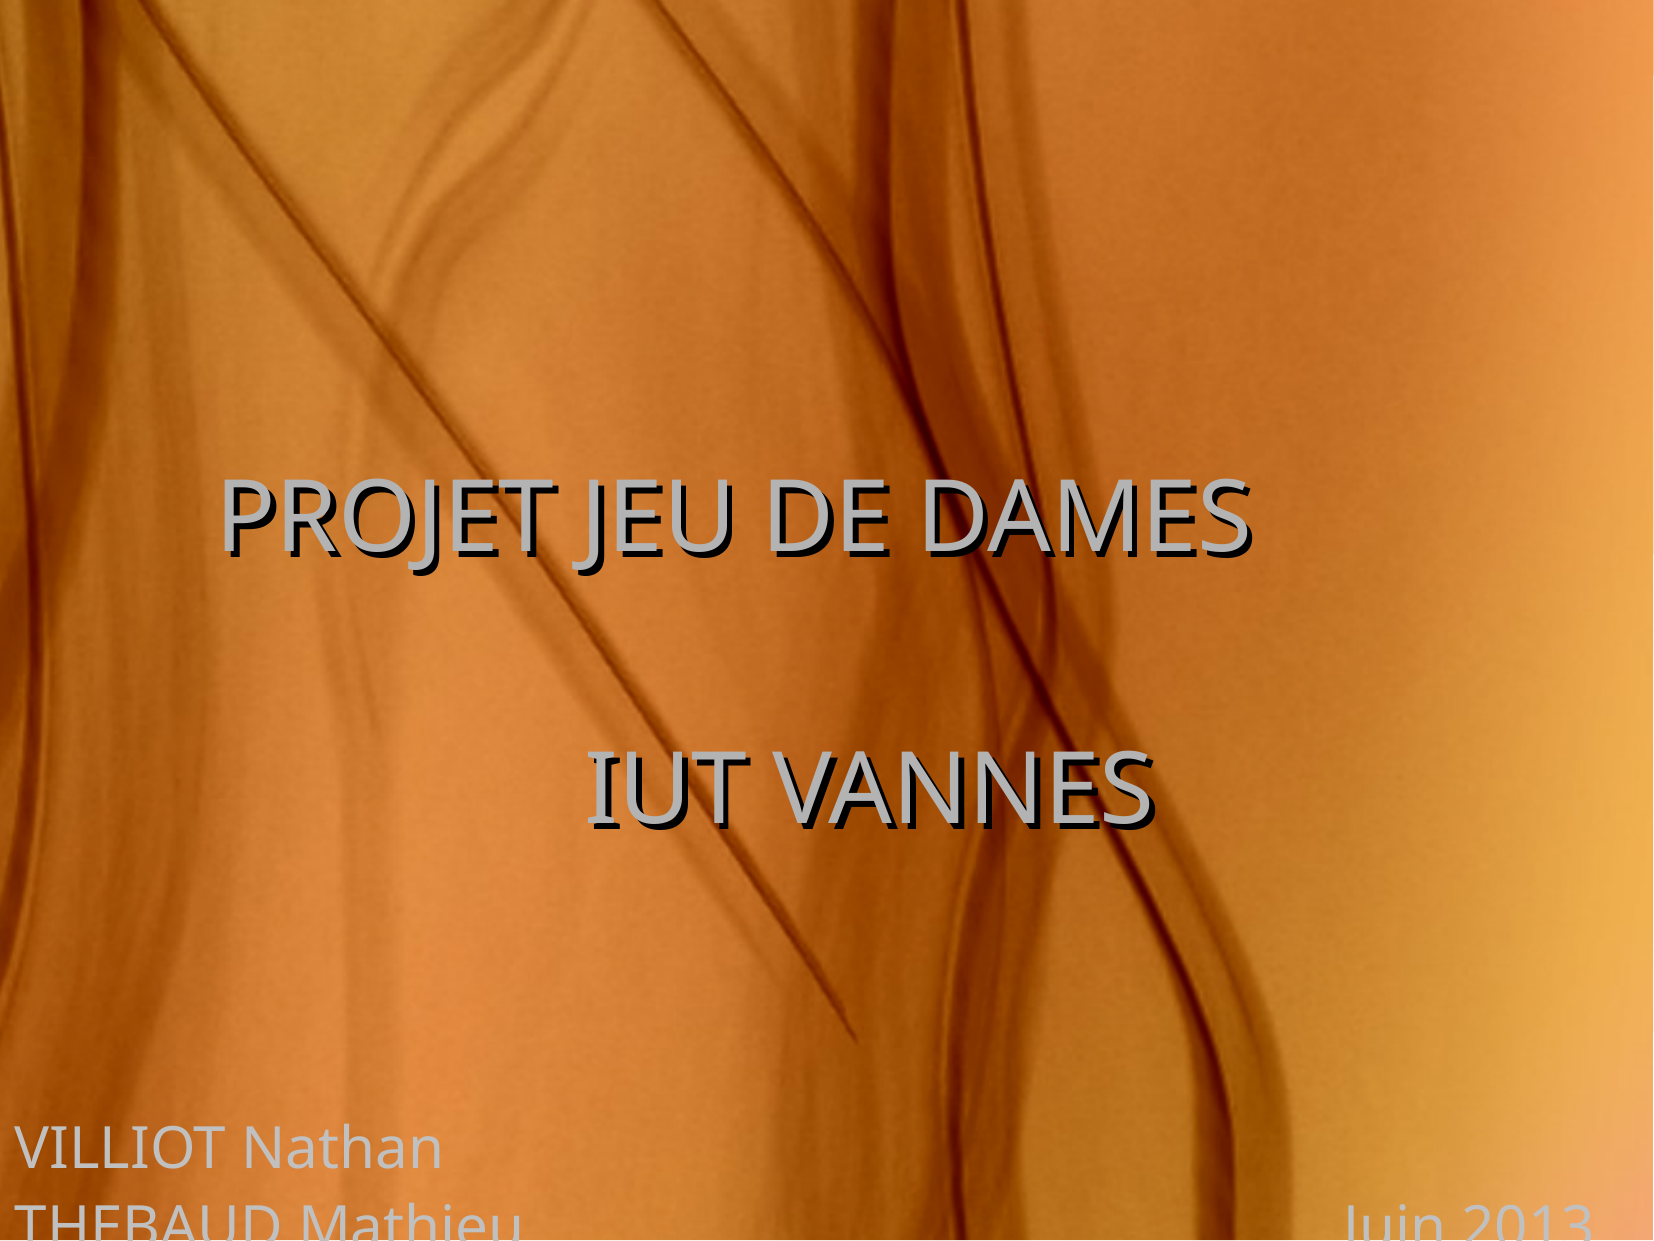

PROJET JEU DE DAMES
					IUT VANNES
VILLIOT Nathan
THEBAUD Mathieu												Juin 2013